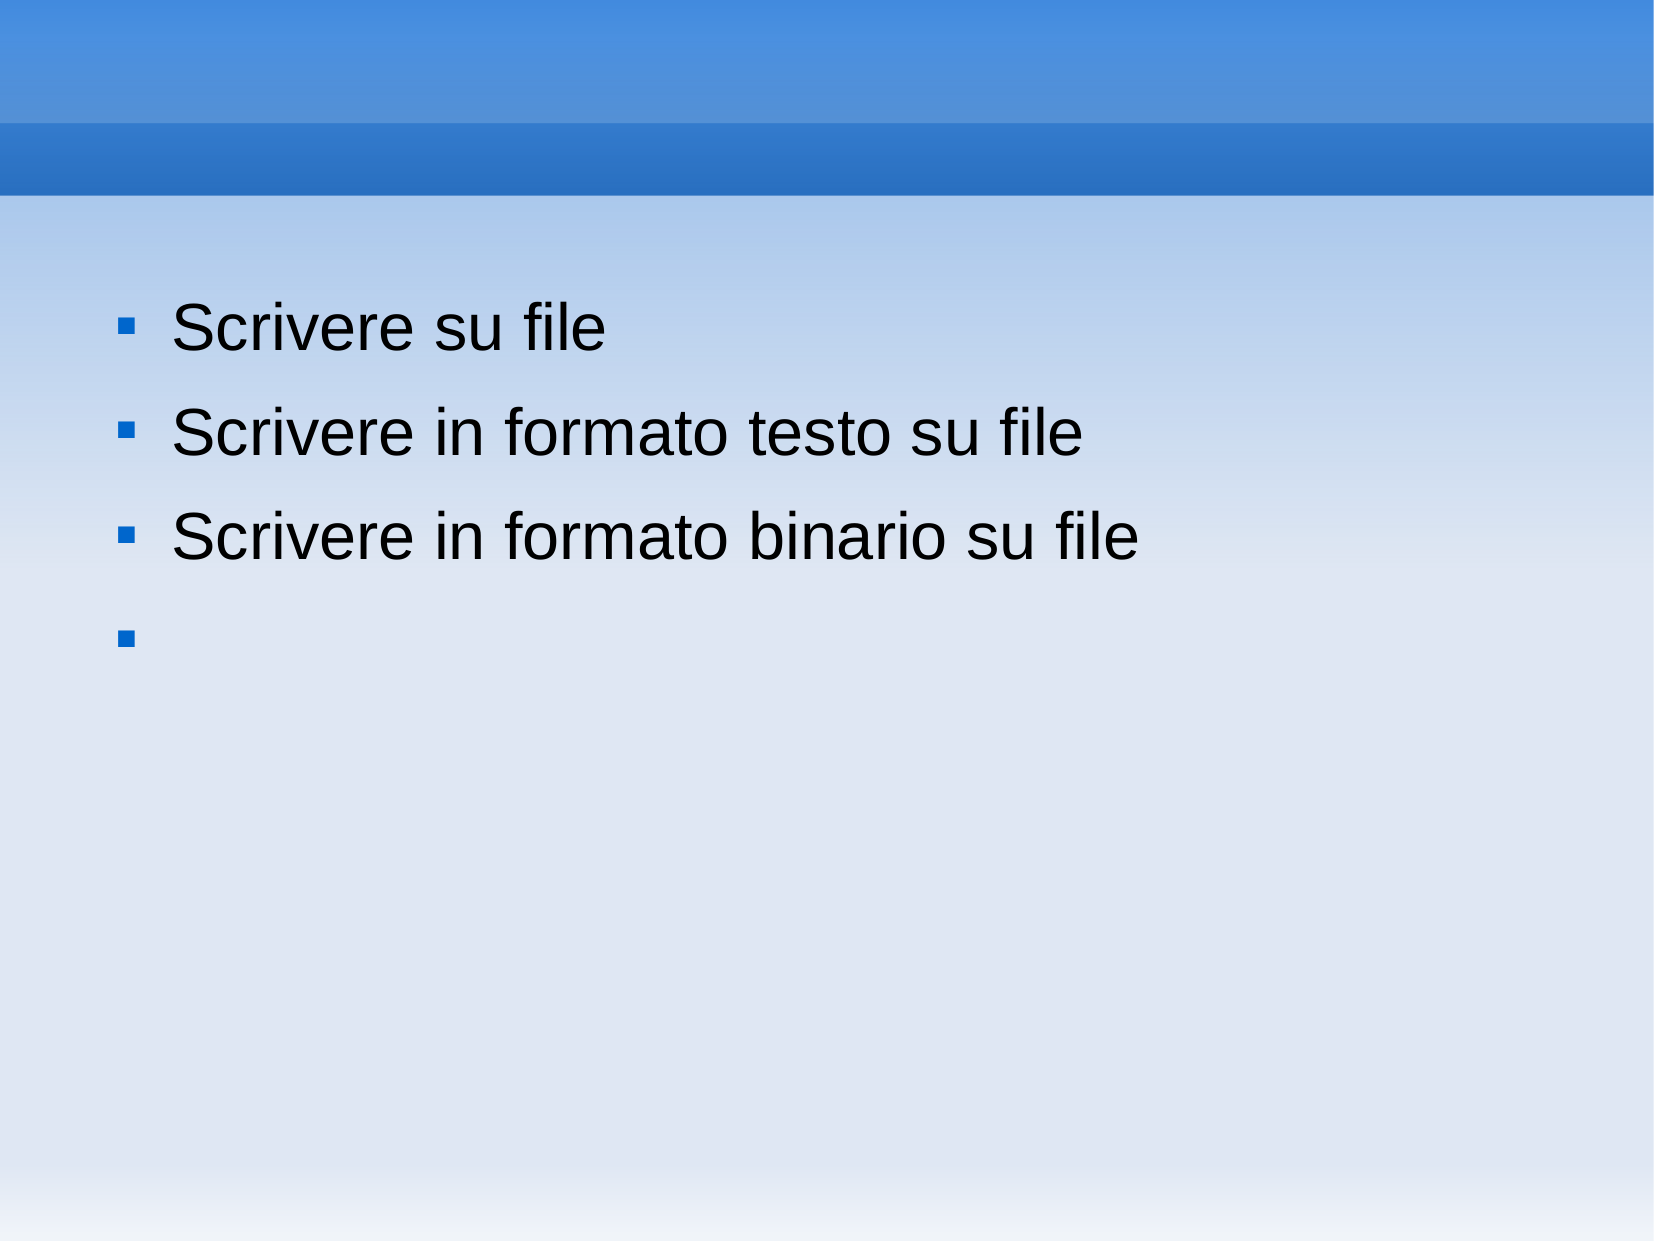

#
Scrivere su file
Scrivere in formato testo su file
Scrivere in formato binario su file